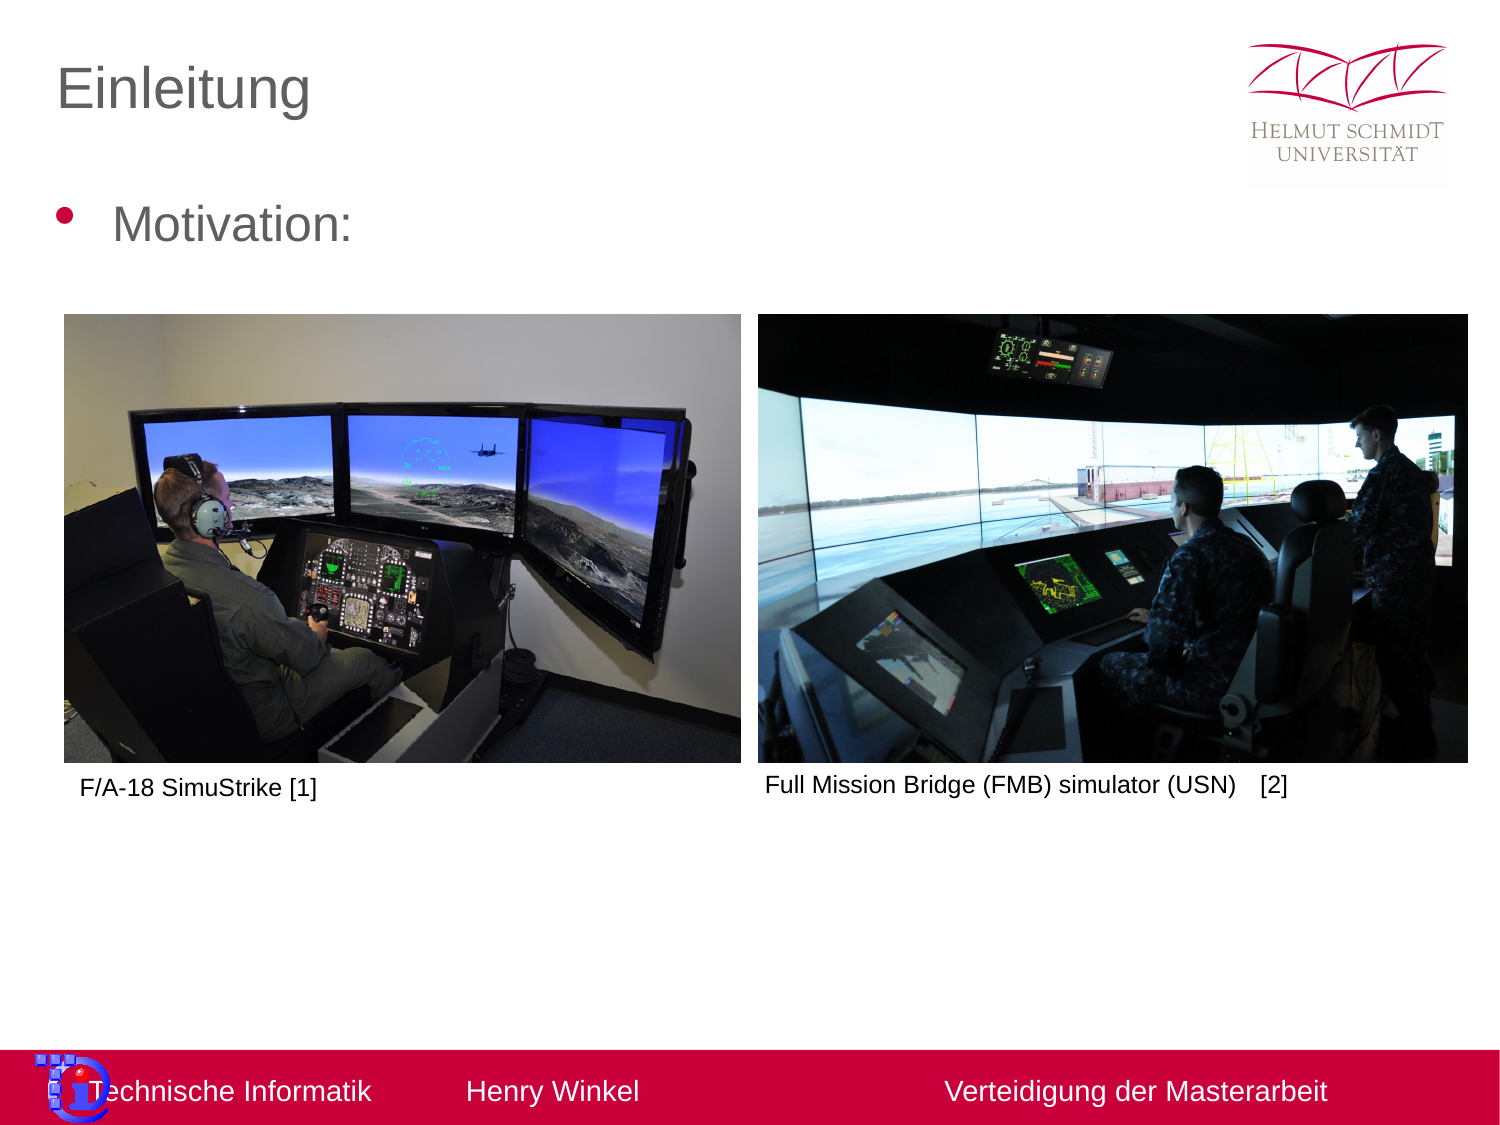

Einleitung
Motivation:
Full Mission Bridge (FMB) simulator (USN)  [2]
F/A-18 SimuStrike [1]